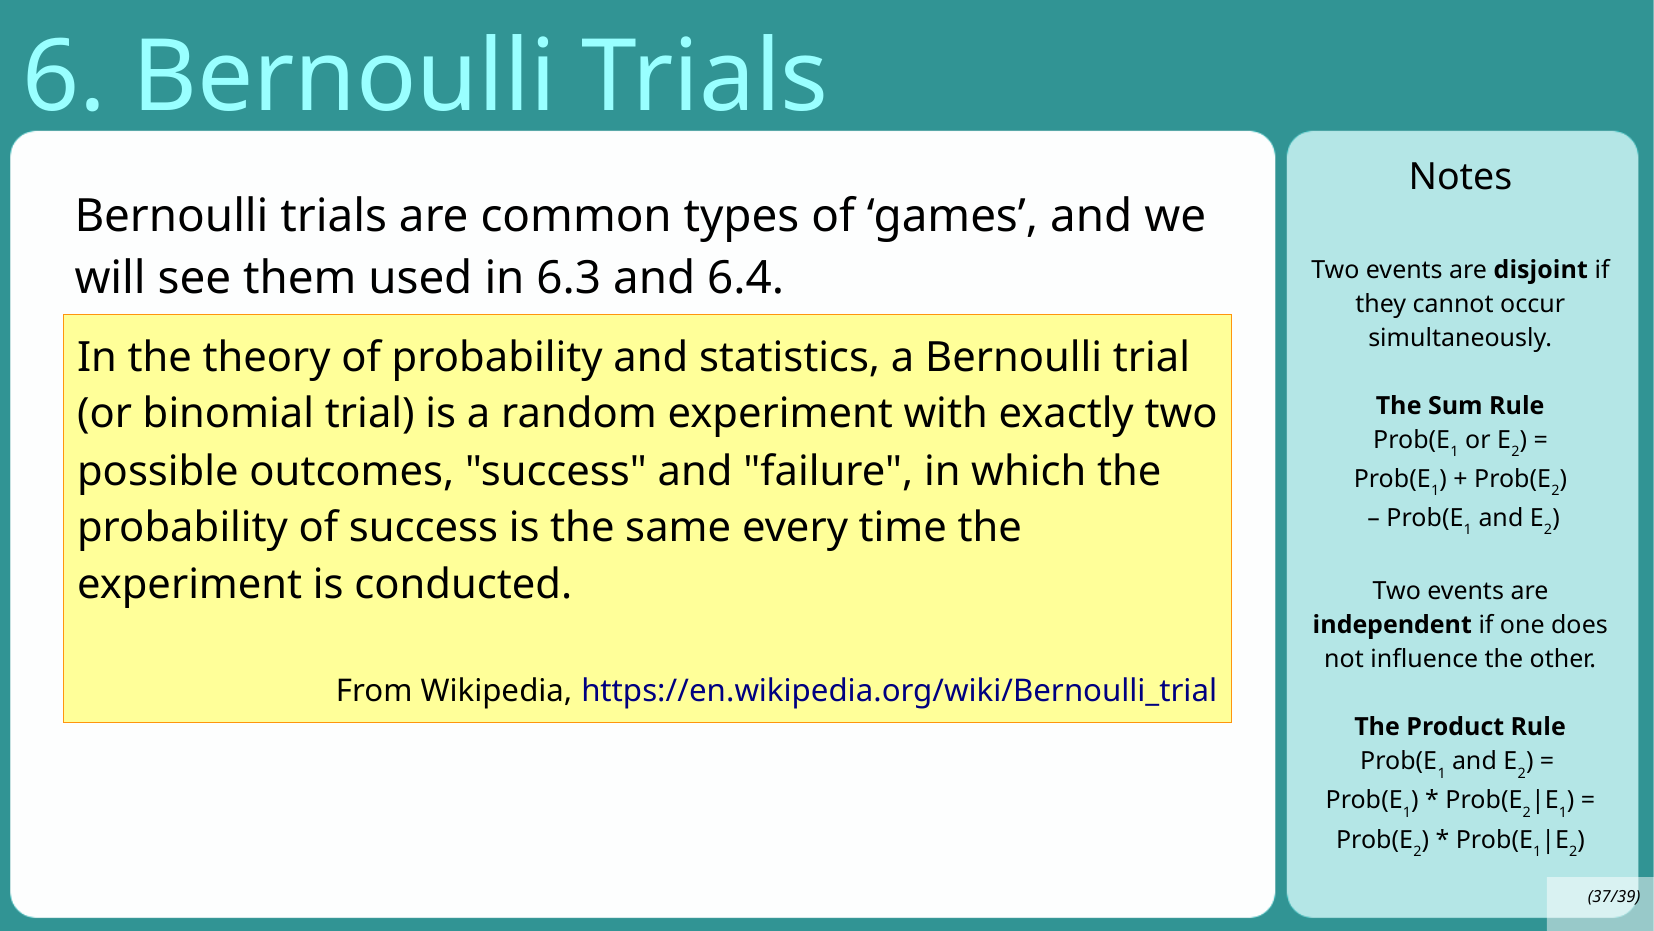

# 6. Bernoulli Trials
Notes
Two events are disjoint if they cannot occur simultaneously.
The Sum Rule
Prob(E1 or E2) =
Prob(E1) + Prob(E2)
 – Prob(E1 and E2)
Two events are independent if one does not influence the other.
The Product Rule
Prob(E1 and E2) =
Prob(E1) * Prob(E2|E1) =
Prob(E2) * Prob(E1|E2)
Bernoulli trials are common types of ‘games’, and we will see them used in 6.3 and 6.4.
In the theory of probability and statistics, a Bernoulli trial (or binomial trial) is a random experiment with exactly two possible outcomes, "success" and "failure", in which the probability of success is the same every time the experiment is conducted.
From Wikipedia, https://en.wikipedia.org/wiki/Bernoulli_trial